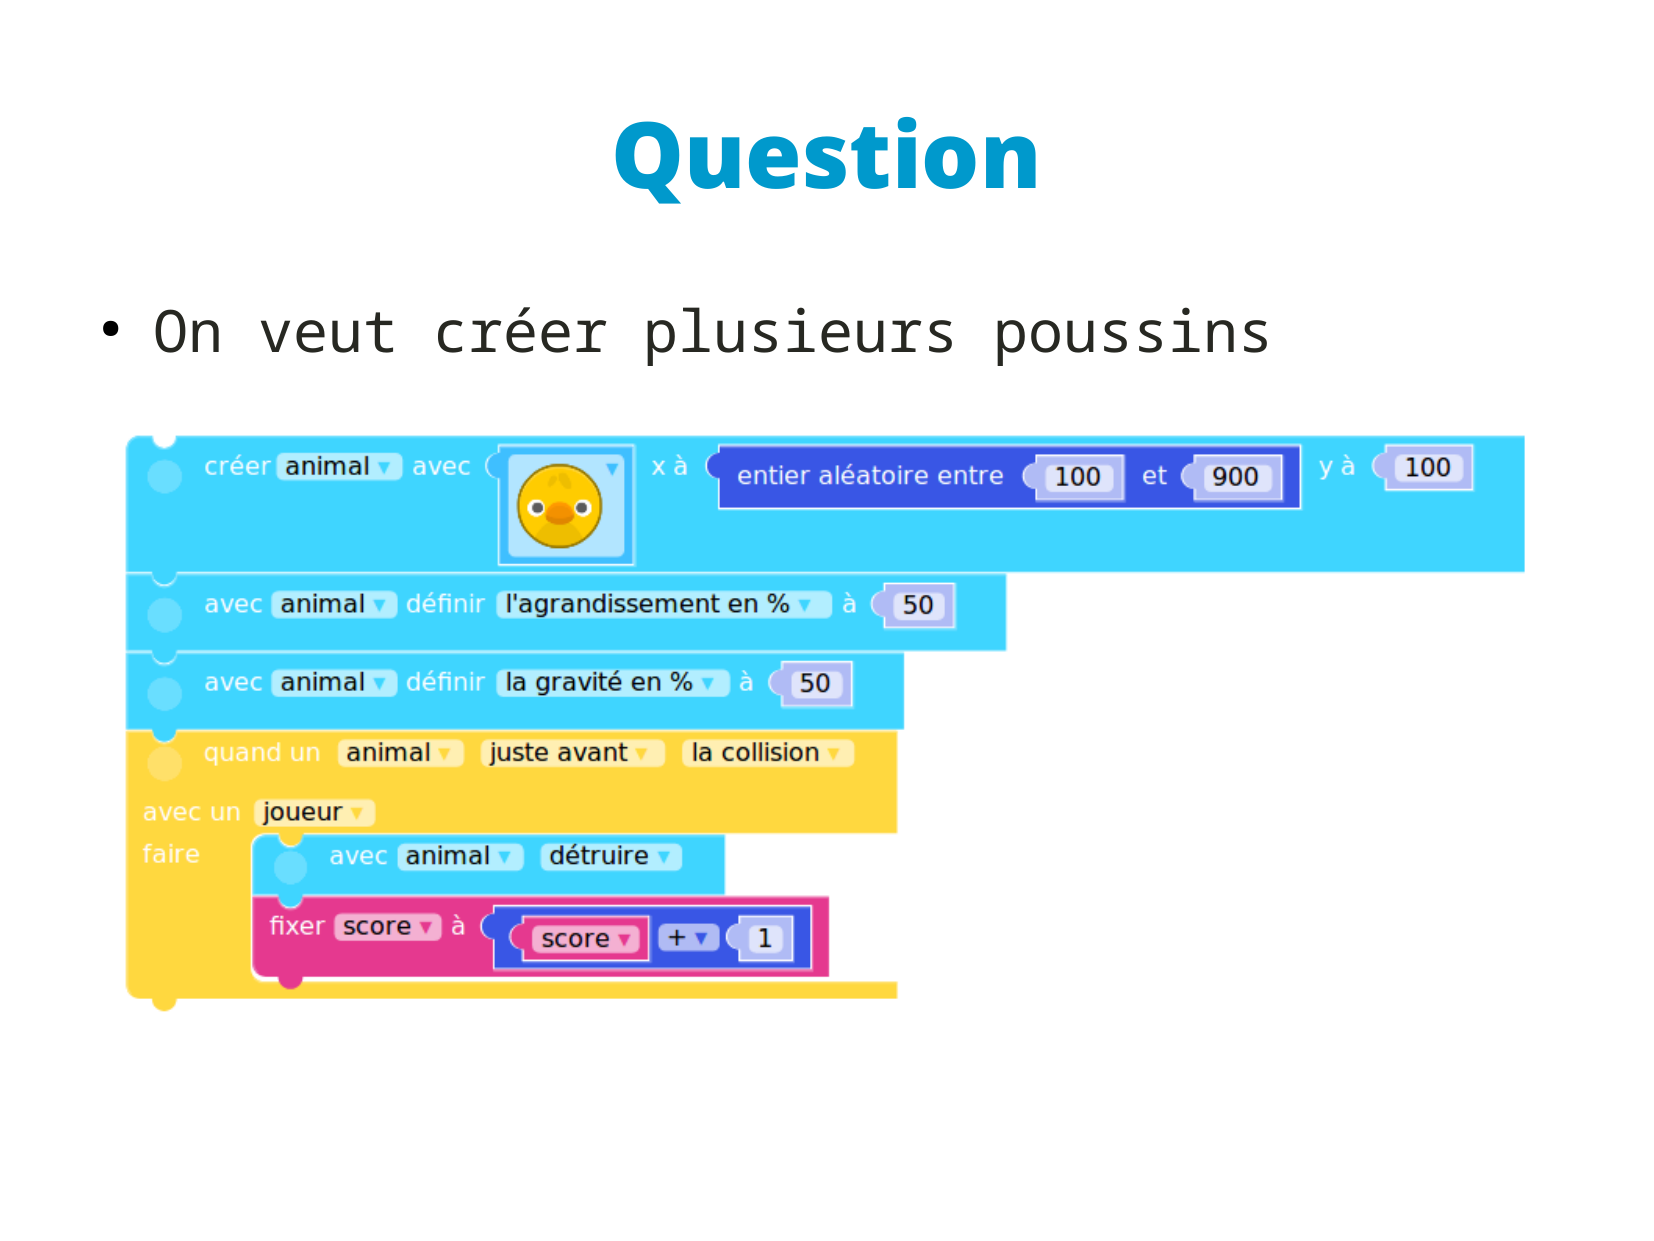

# Question
On veut créer plusieurs poussins